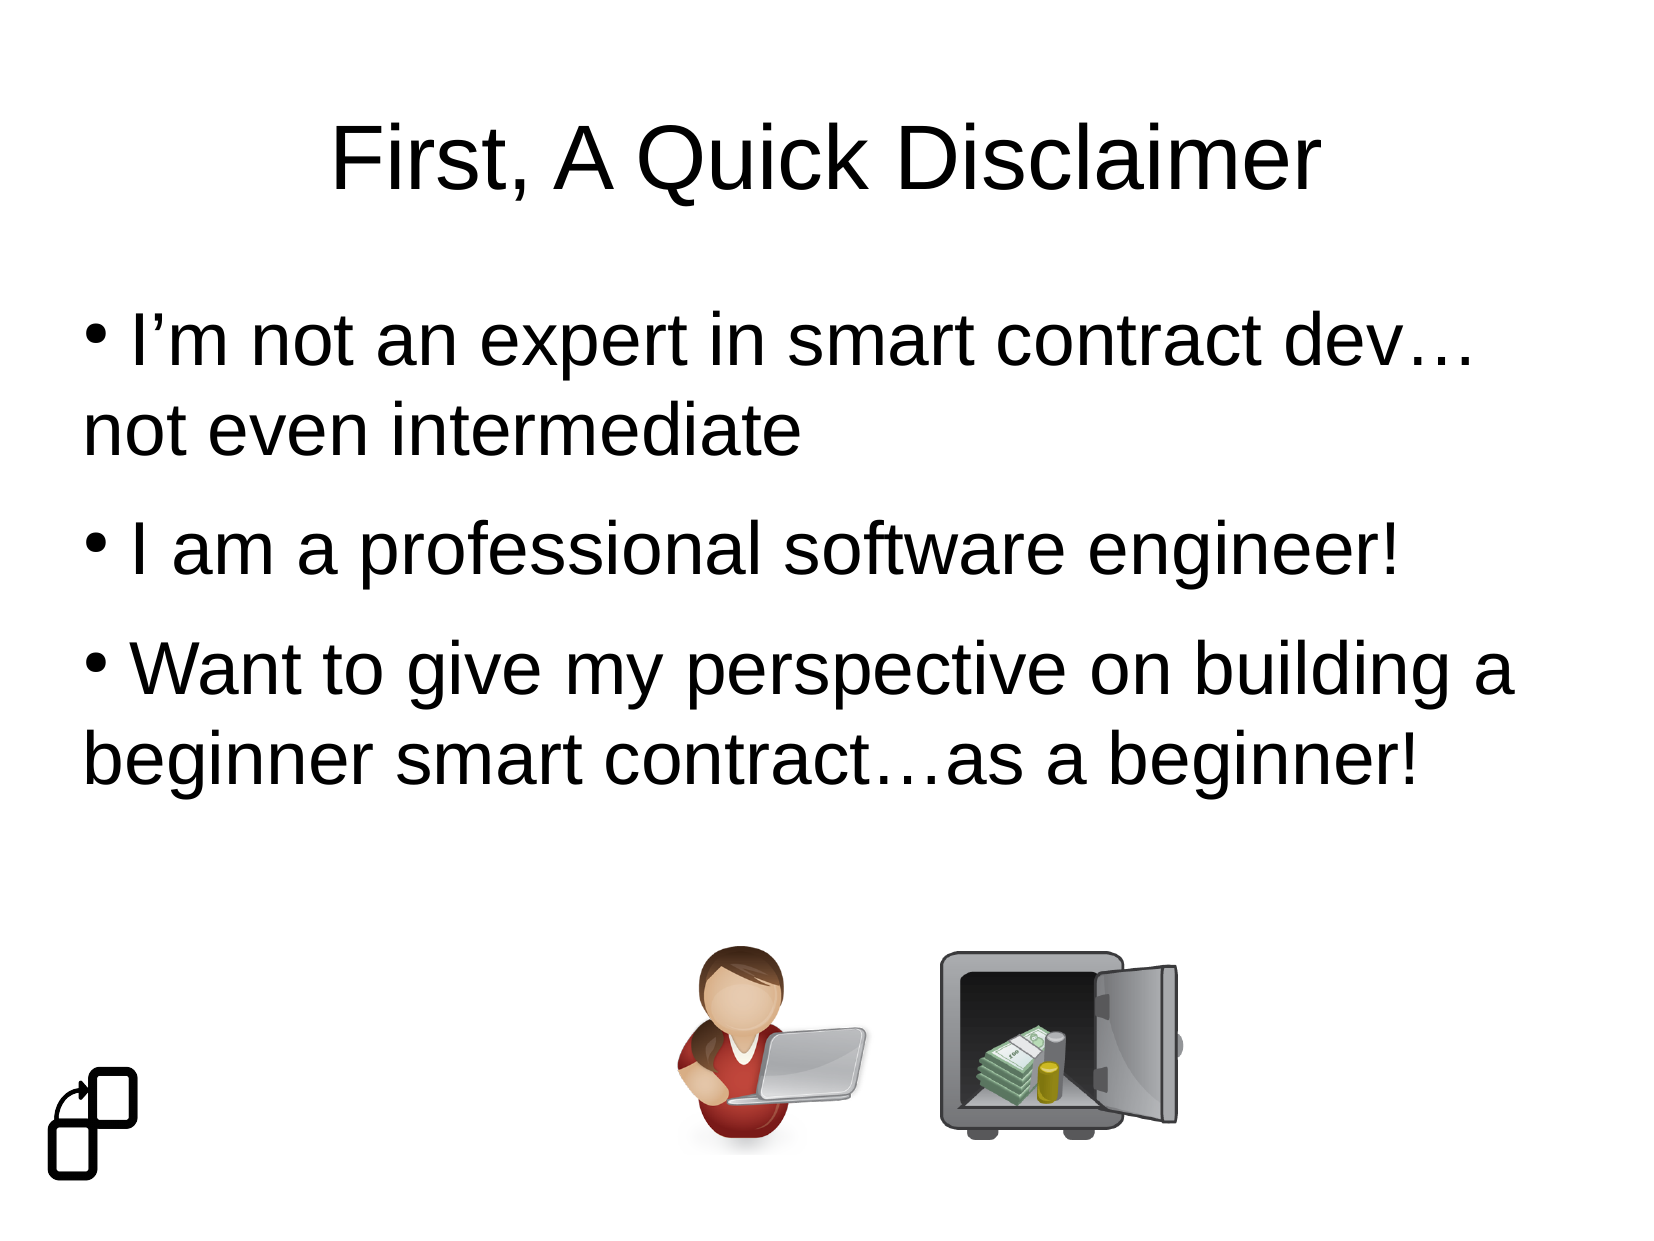

# First, A Quick Disclaimer
 I’m not an expert in smart contract dev…not even intermediate
 I am a professional software engineer!
 Want to give my perspective on building a beginner smart contract…as a beginner!